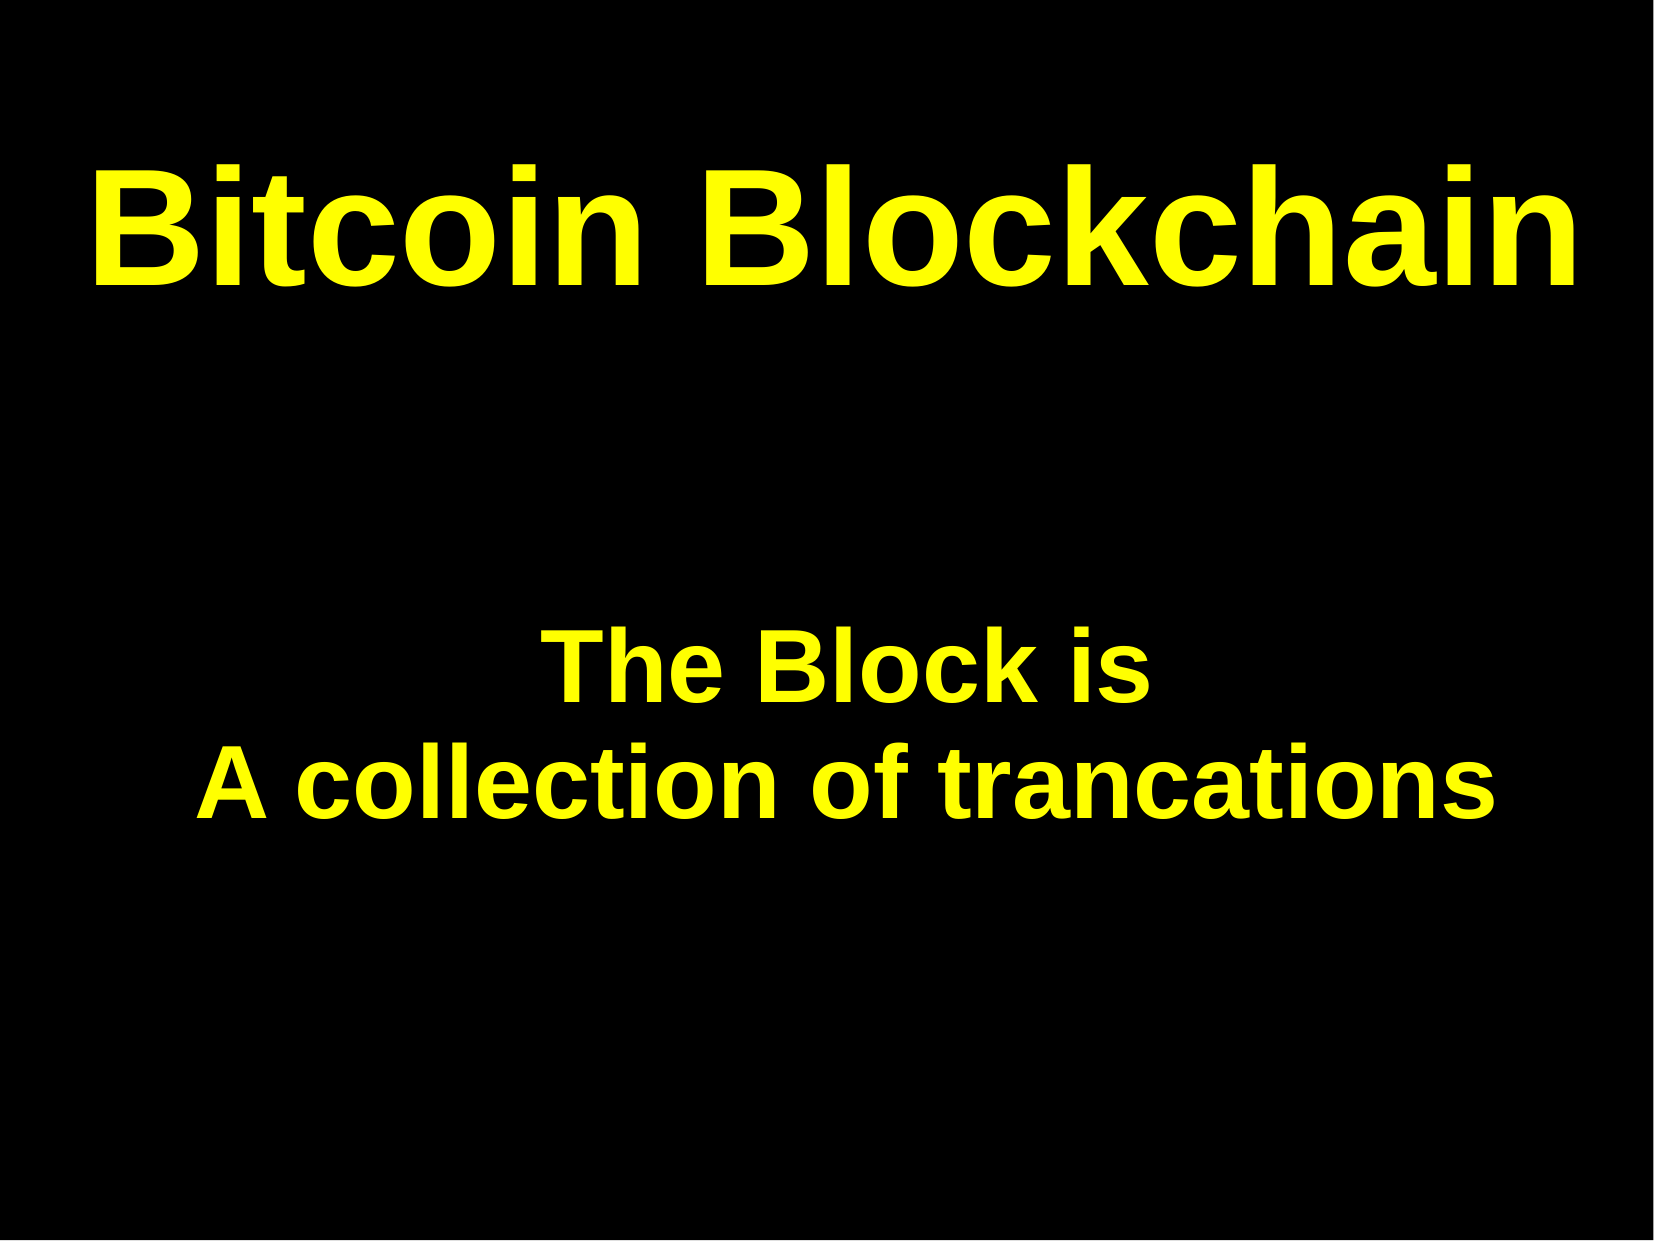

Bitcoin Blockchain
The Block is
A collection of trancations